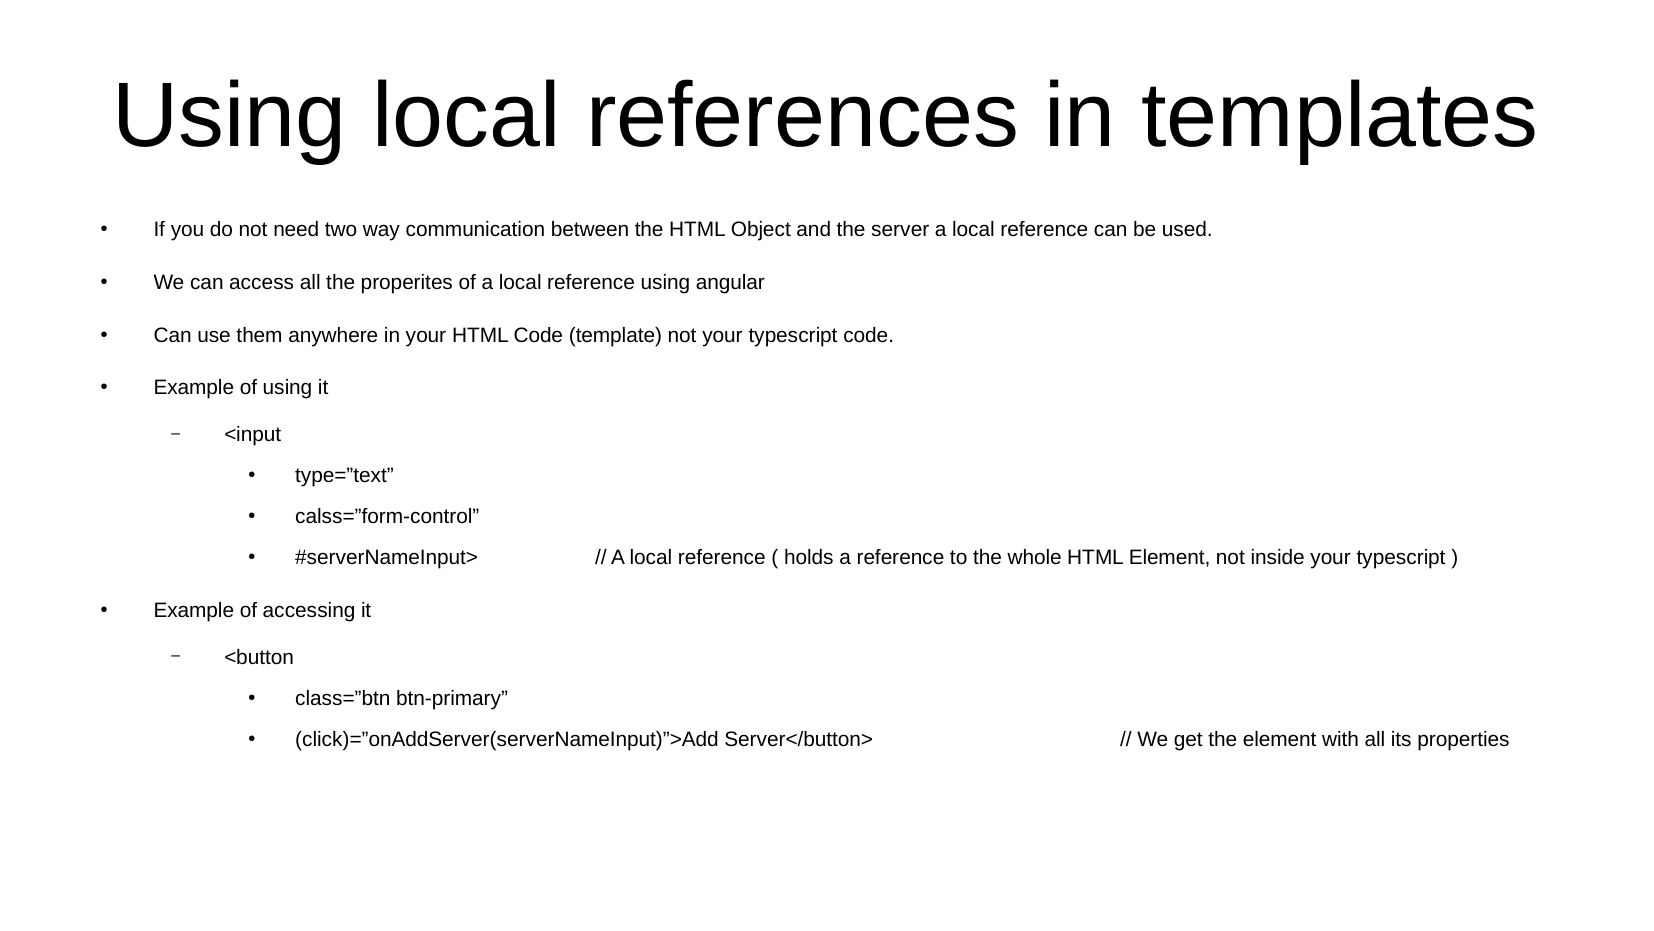

# Using local references in templates
If you do not need two way communication between the HTML Object and the server a local reference can be used.
We can access all the properites of a local reference using angular
Can use them anywhere in your HTML Code (template) not your typescript code.
Example of using it
<input
type=”text”
calss=”form-control”
#serverNameInput>		// A local reference ( holds a reference to the whole HTML Element, not inside your typescript )
Example of accessing it
<button
class=”btn btn-primary”
(click)=”onAddServer(serverNameInput)”>Add Server</button> 				// We get the element with all its properties